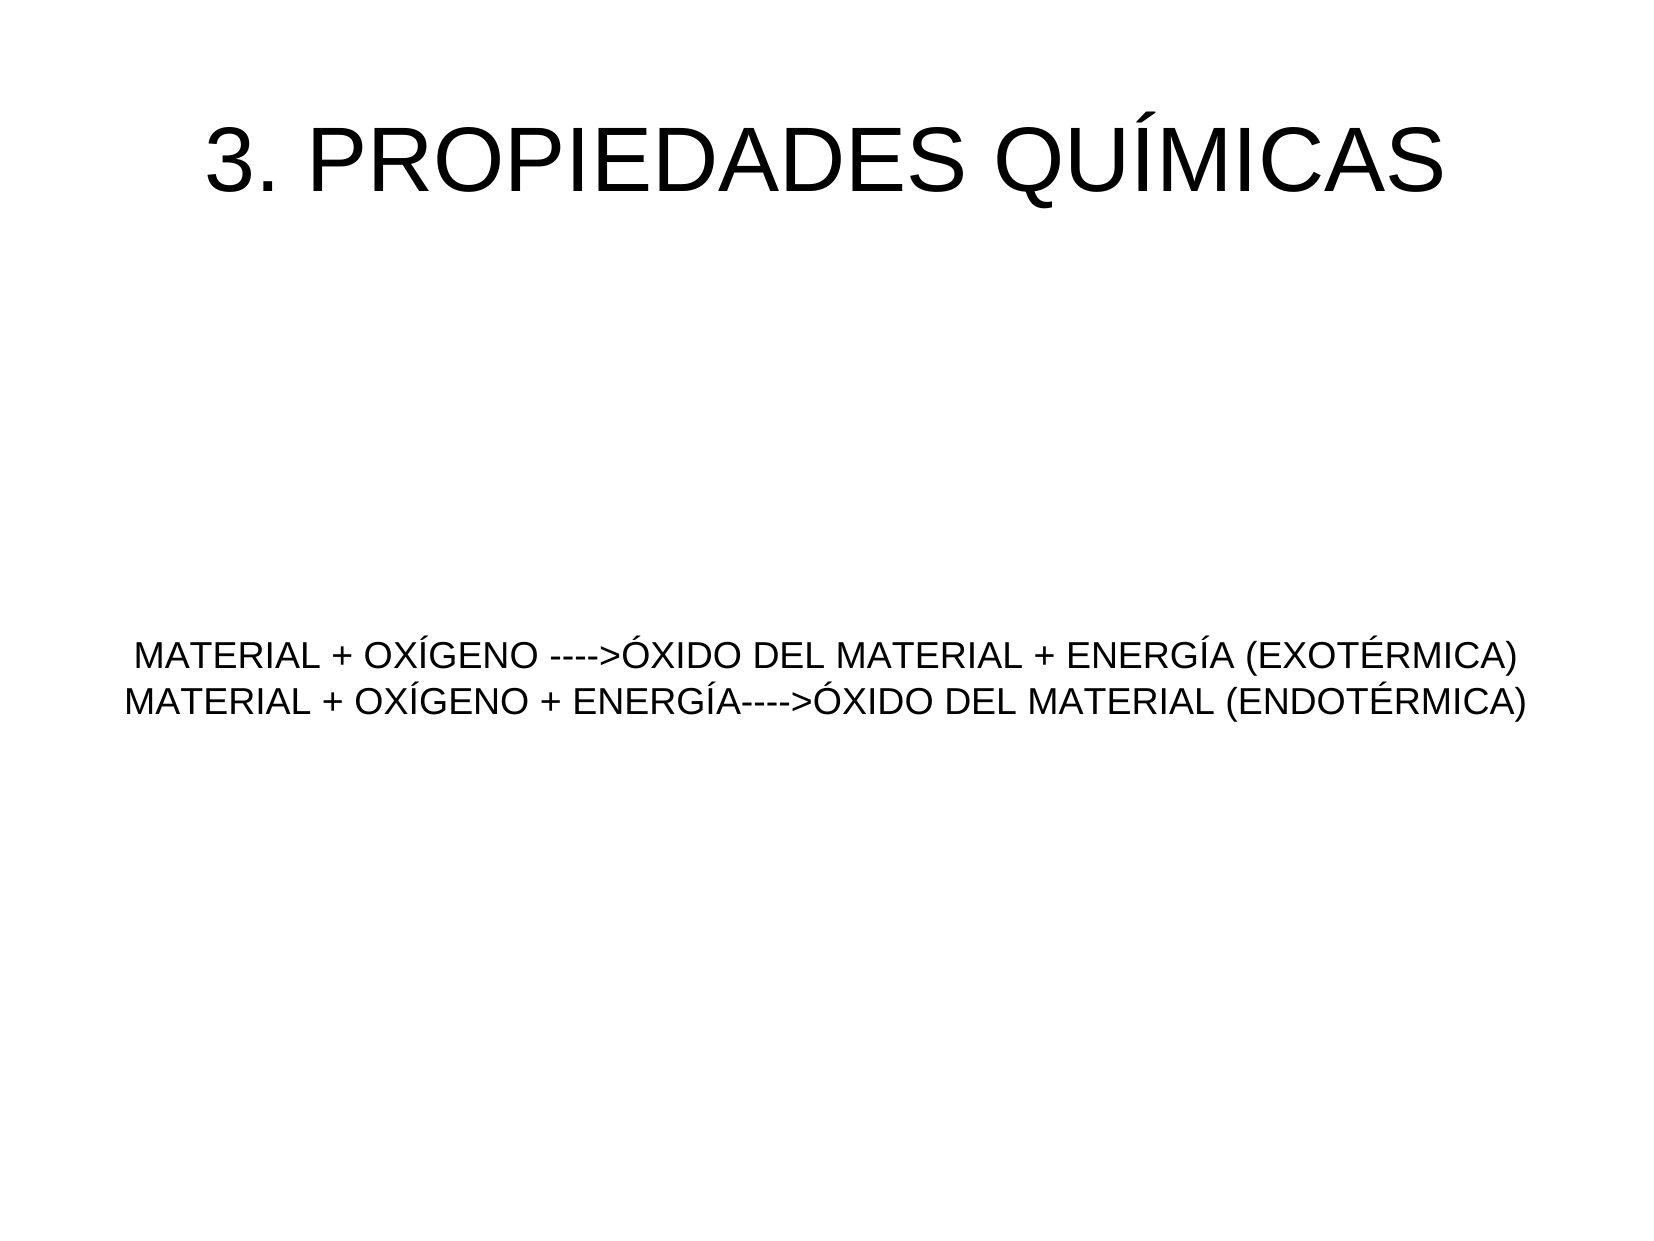

# 3. PROPIEDADES QUÍMICAS
MATERIAL + OXÍGENO ---->ÓXIDO DEL MATERIAL + ENERGÍA (EXOTÉRMICA)
MATERIAL + OXÍGENO + ENERGÍA---->ÓXIDO DEL MATERIAL (ENDOTÉRMICA)